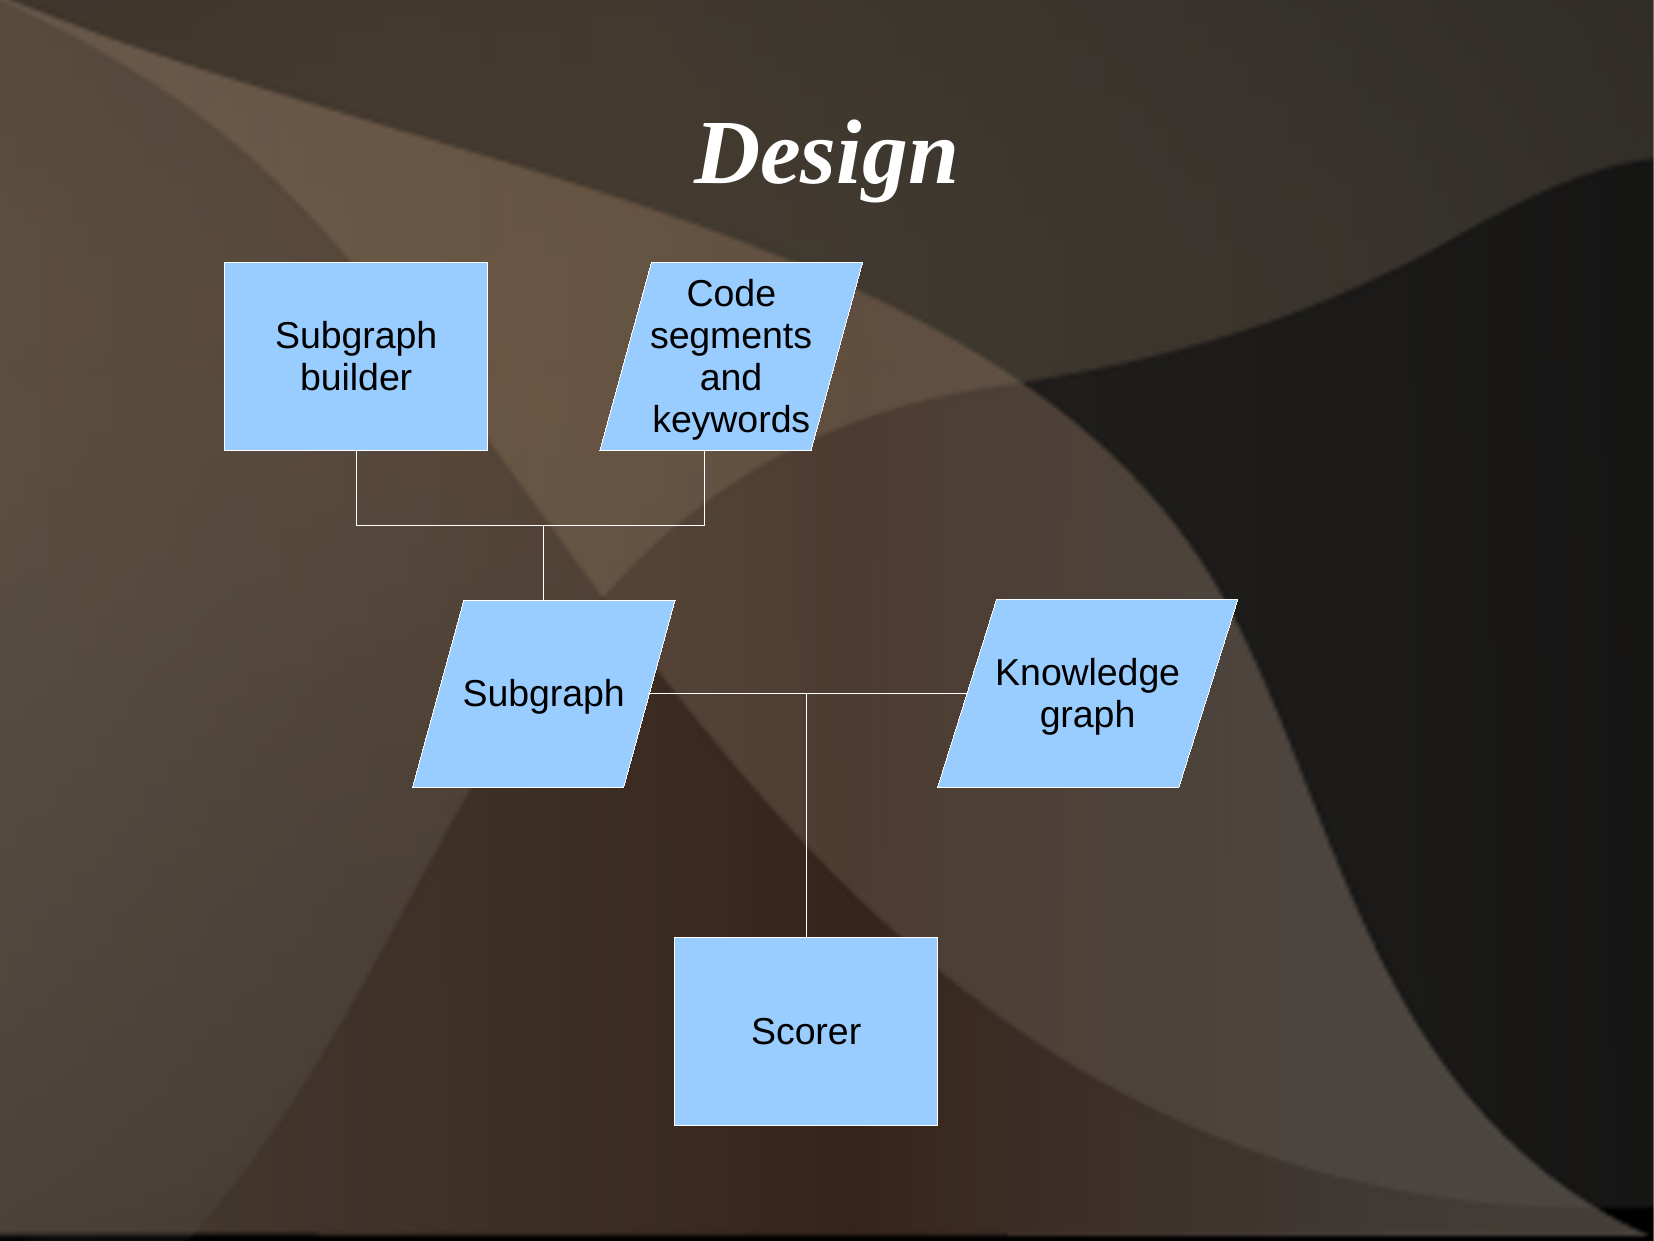

# Design
Subgraph
builder
Code
segments
and
keywords
Subgraph
Knowledge
graph
Scorer